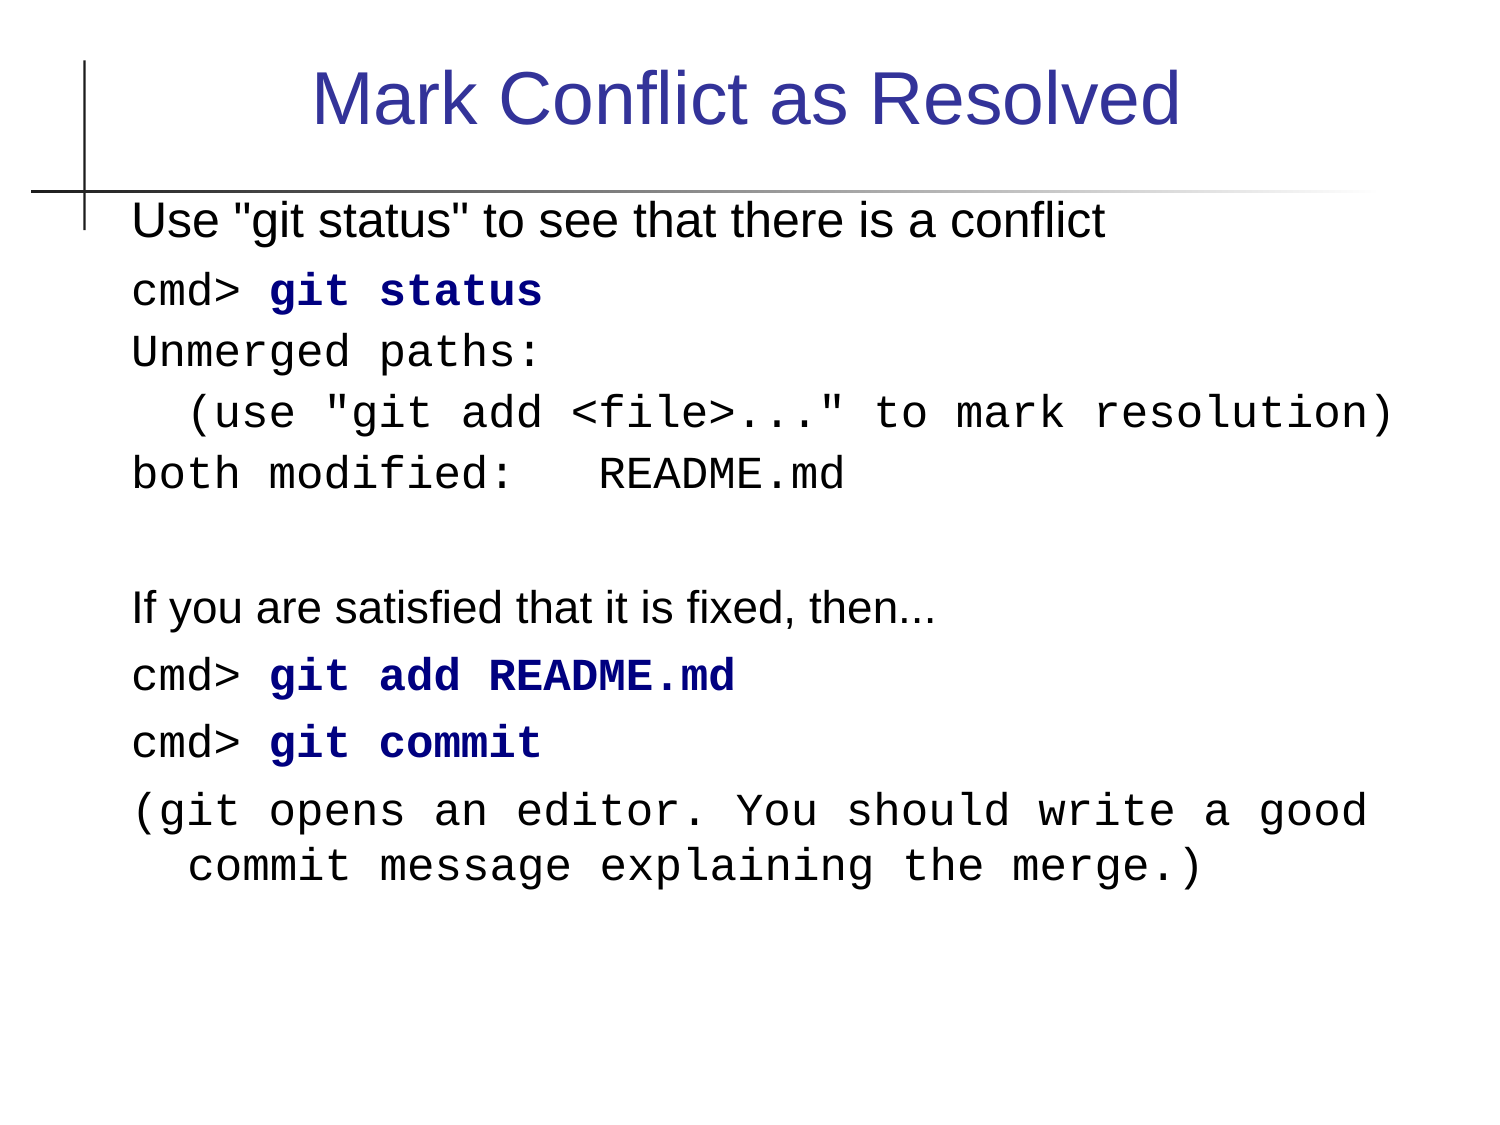

# Mark Conflict as Resolved
Use "git status" to see that there is a conflict
cmd> git status
Unmerged paths:
 (use "git add <file>..." to mark resolution)
both modified: README.md
If you are satisfied that it is fixed, then...
cmd> git add README.md
cmd> git commit
(git opens an editor. You should write a good commit message explaining the merge.)